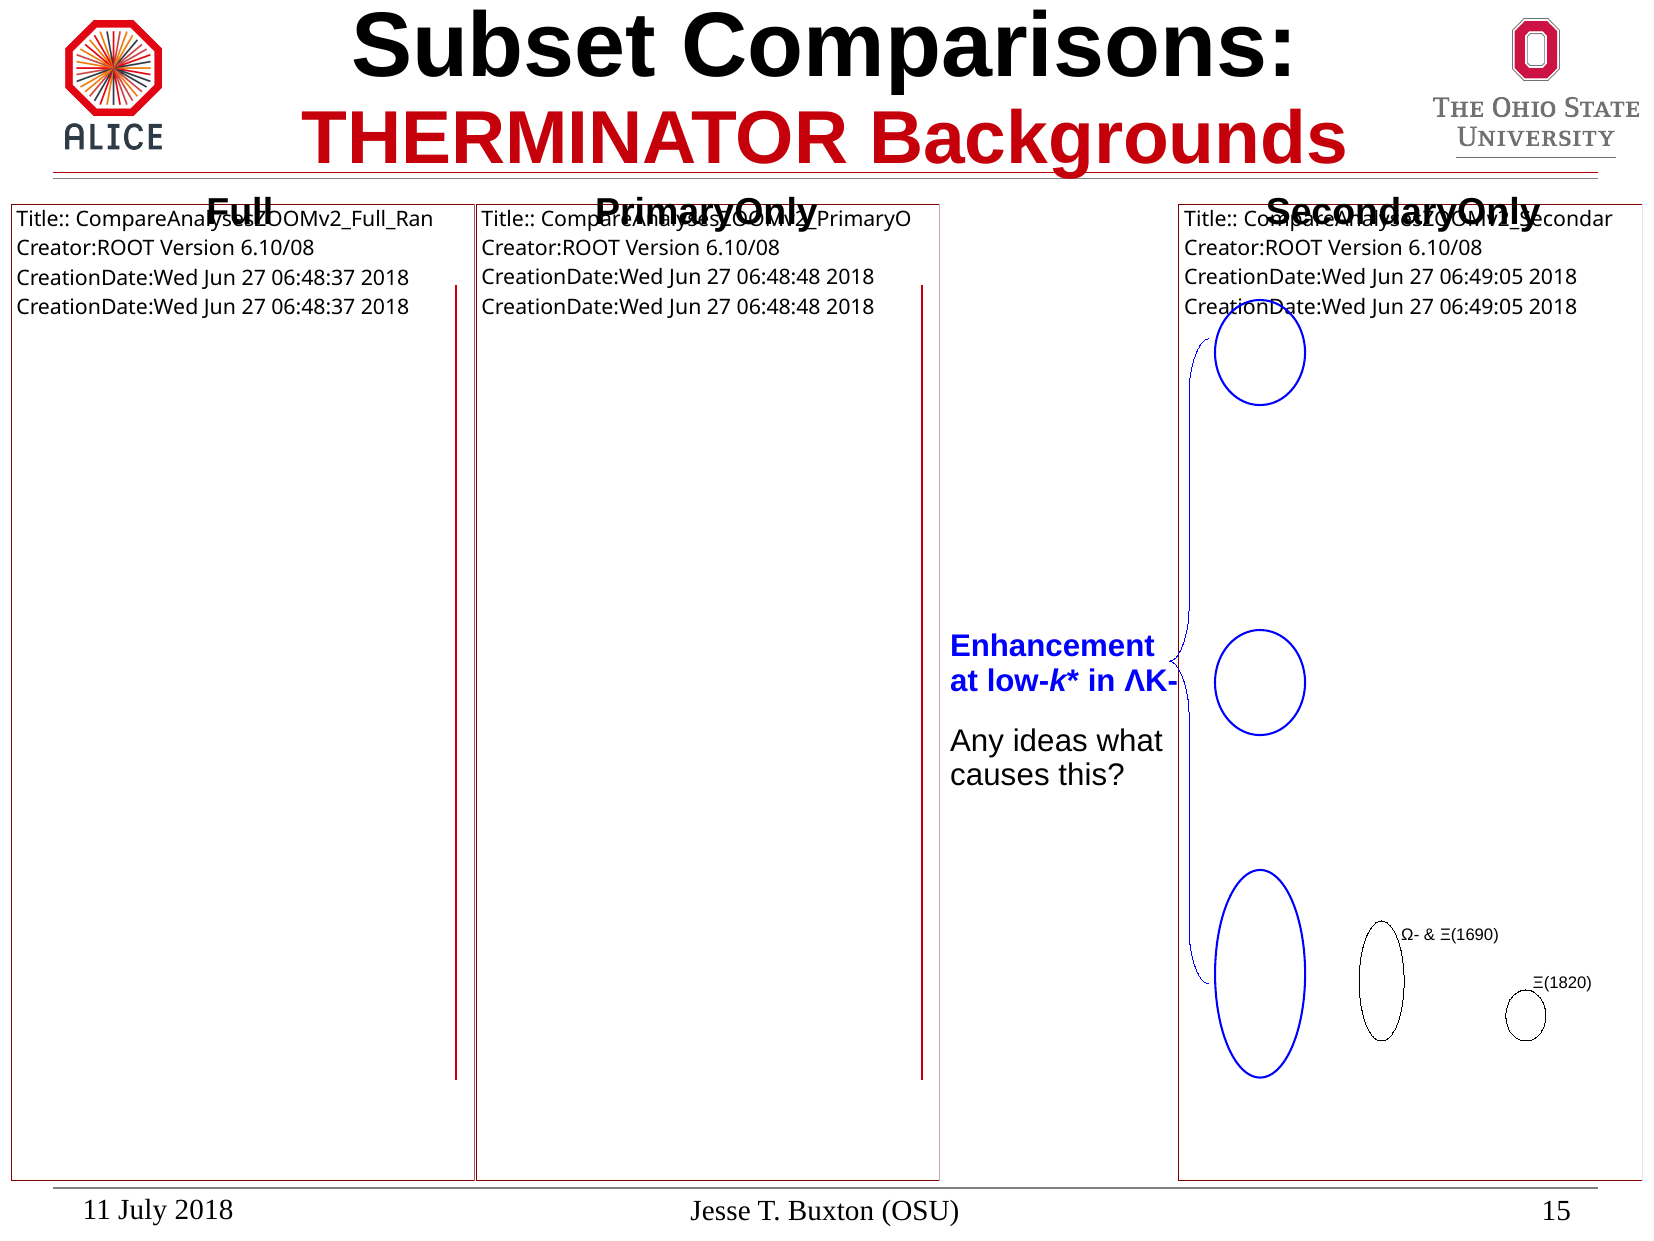

# Subset Comparisons: THERMINATOR Backgrounds
Full
PrimaryOnly
SecondaryOnly
Enhancement at low-k* in ΛK-
Any ideas what causes this?
Ω- & Ξ(1690)
Ξ(1820)
11 July 2018
Jesse T. Buxton (OSU)
15